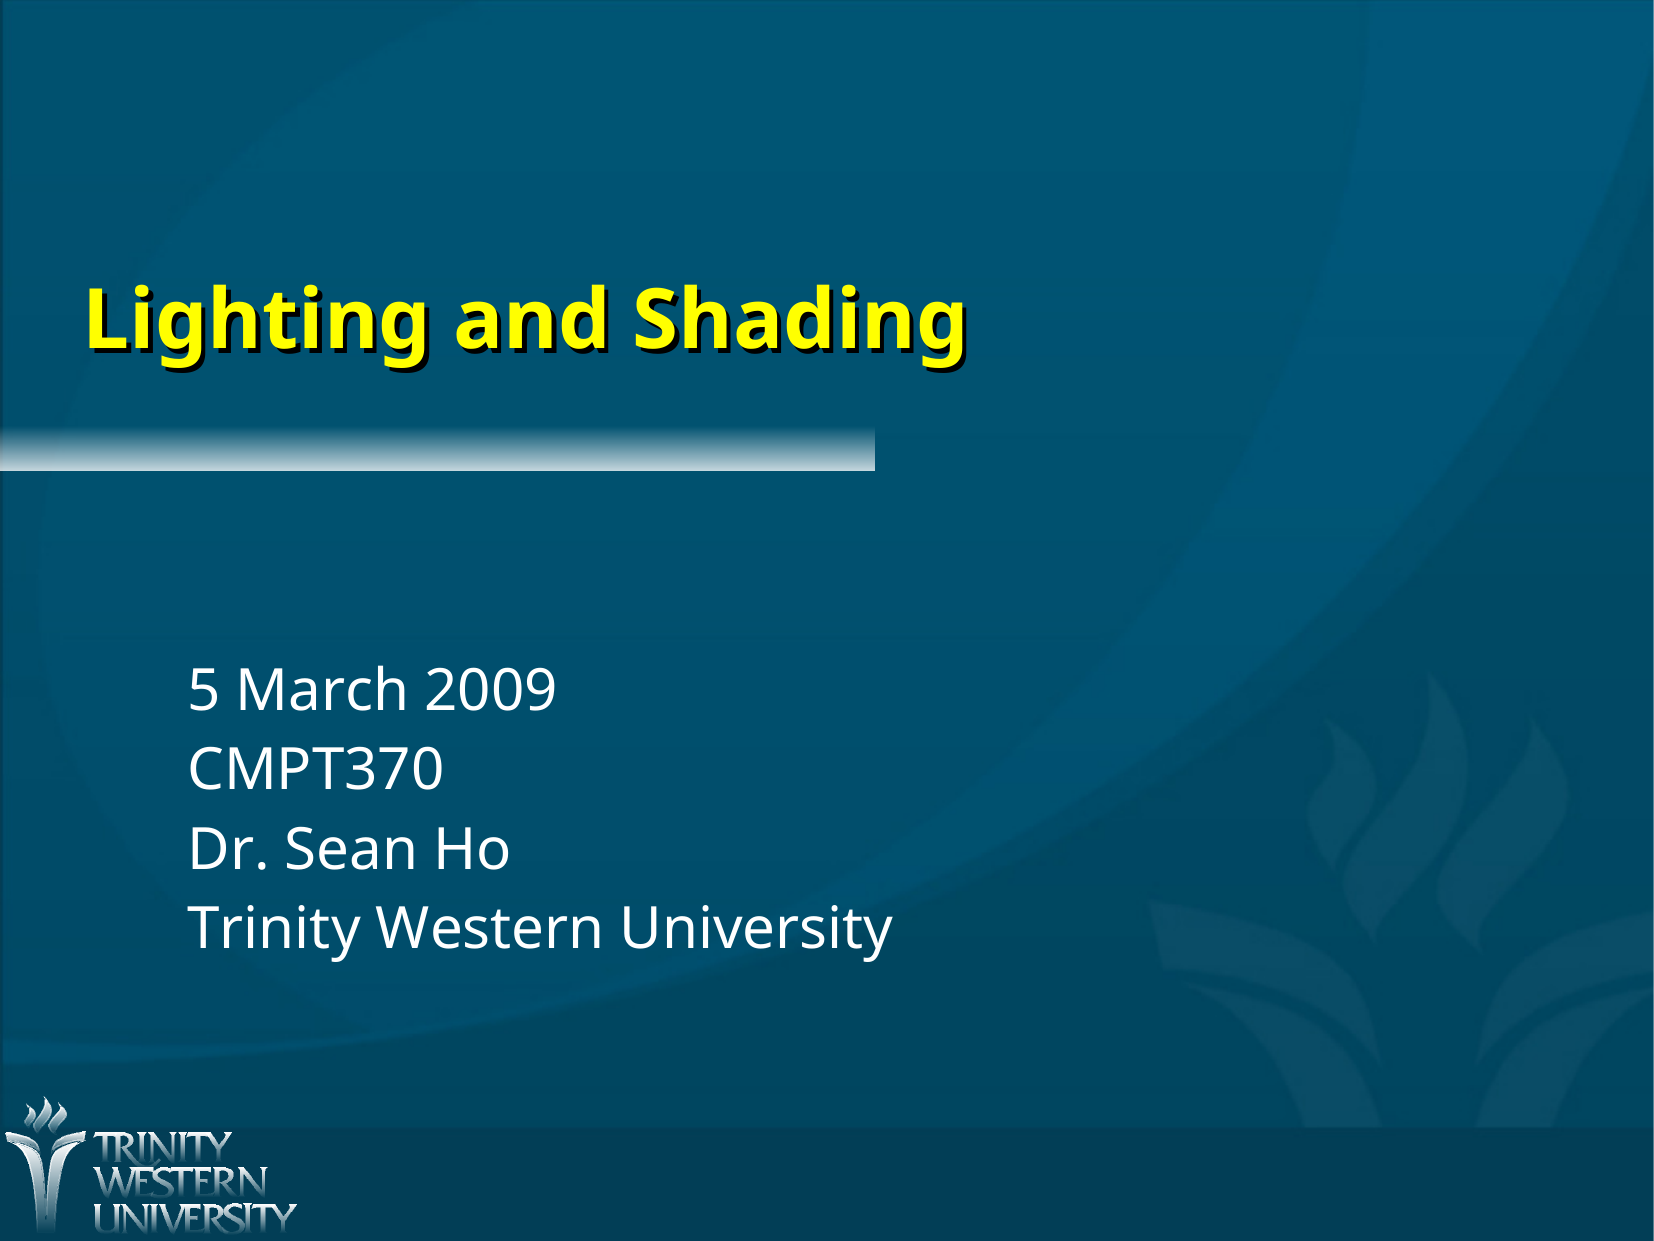

# Lighting and Shading
5 March 2009
CMPT370
Dr. Sean Ho
Trinity Western University